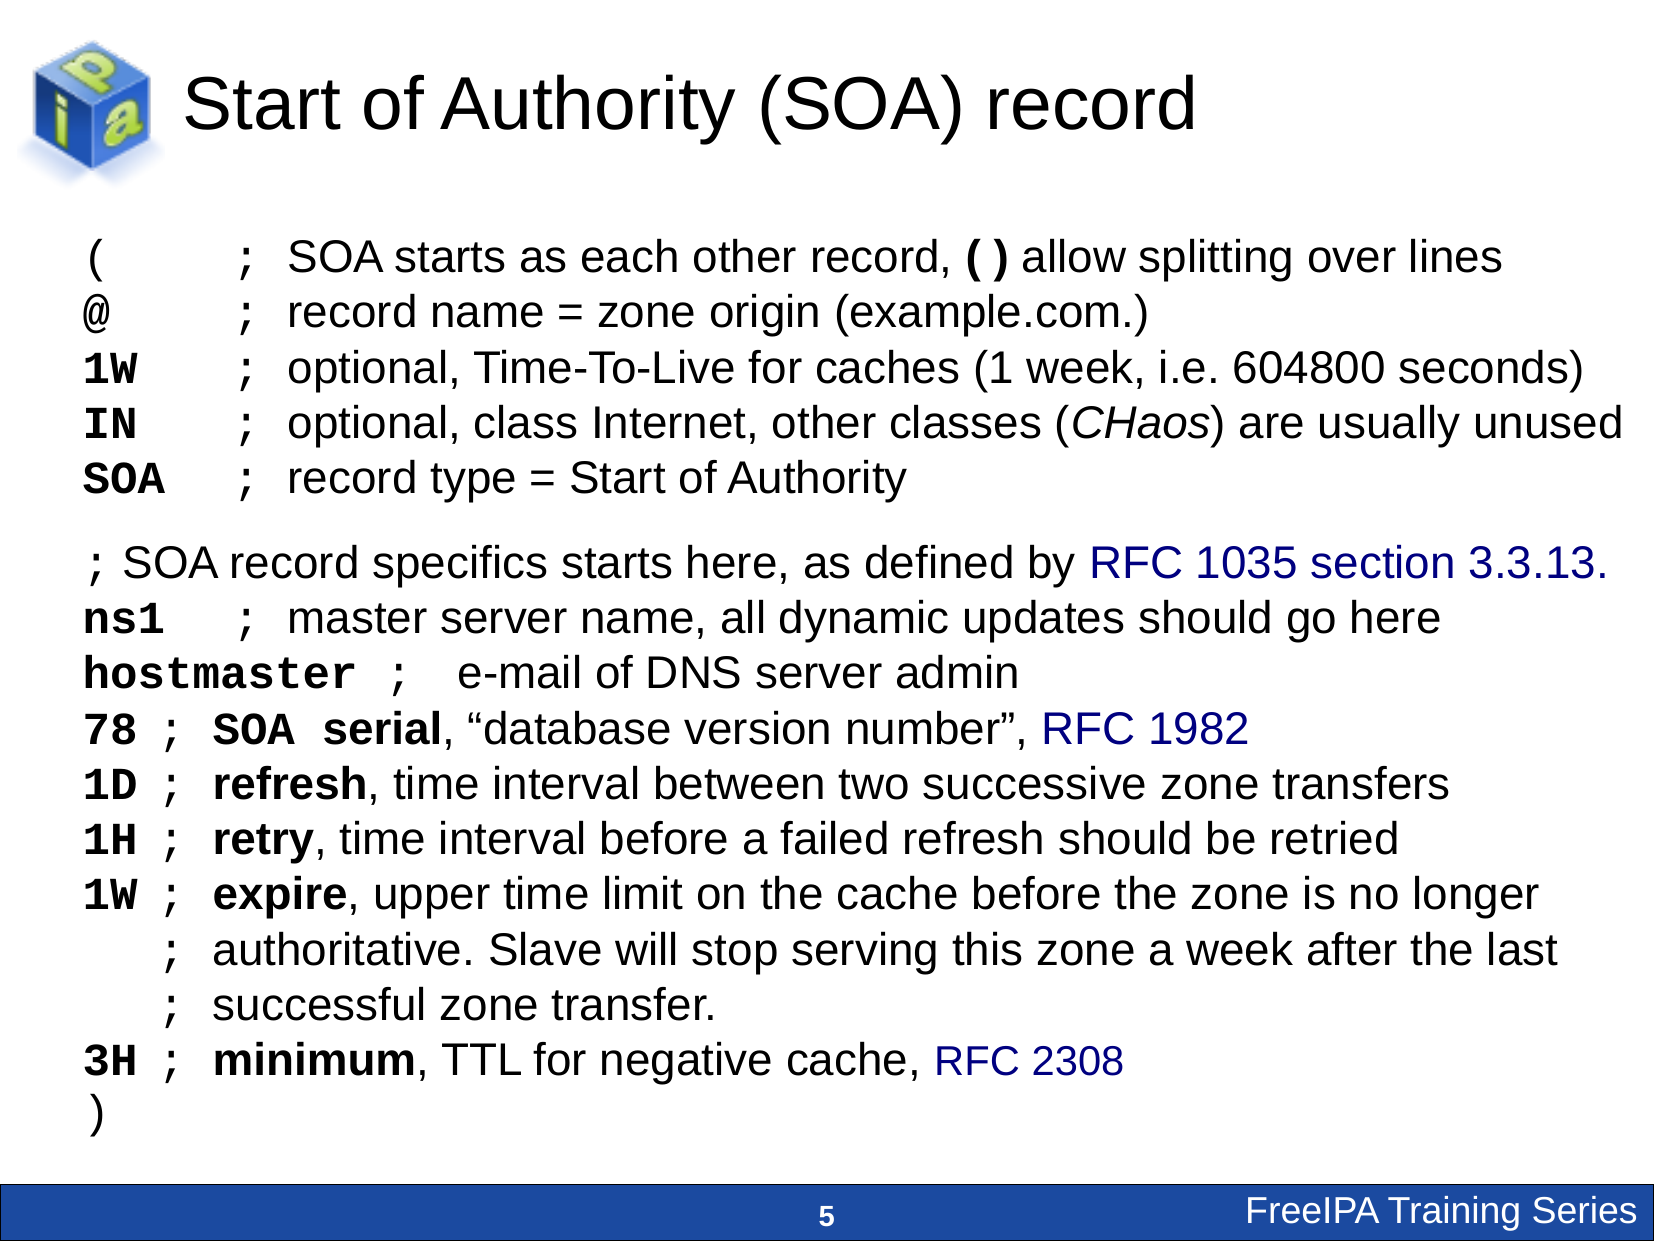

# Start of Authority (SOA) record
(		; SOA starts as each other record, ( ) allow splitting over lines
@		; record name = zone origin (example.com.)
1W		; optional, Time-To-Live for caches (1 week, i.e. 604800 seconds)
IN 	; optional, class Internet, other classes (CHaos) are usually unused
SOA	; record type = Start of Authority
; SOA record specifics starts here, as defined by RFC 1035 section 3.3.13.
ns1	; master server name, all dynamic updates should go here
hostmaster ;	e-mail of DNS server admin
78	; SOA serial, “database version number”, RFC 1982
1D	; refresh, time interval between two successive zone transfers
1H	; retry, time interval before a failed refresh should be retried
1W	; expire, upper time limit on the cache before the zone is no longer
 	; authoritative. Slave will stop serving this zone a week after the last
 	; successful zone transfer.
3H	; minimum, TTL for negative cache, RFC 2308
)
5